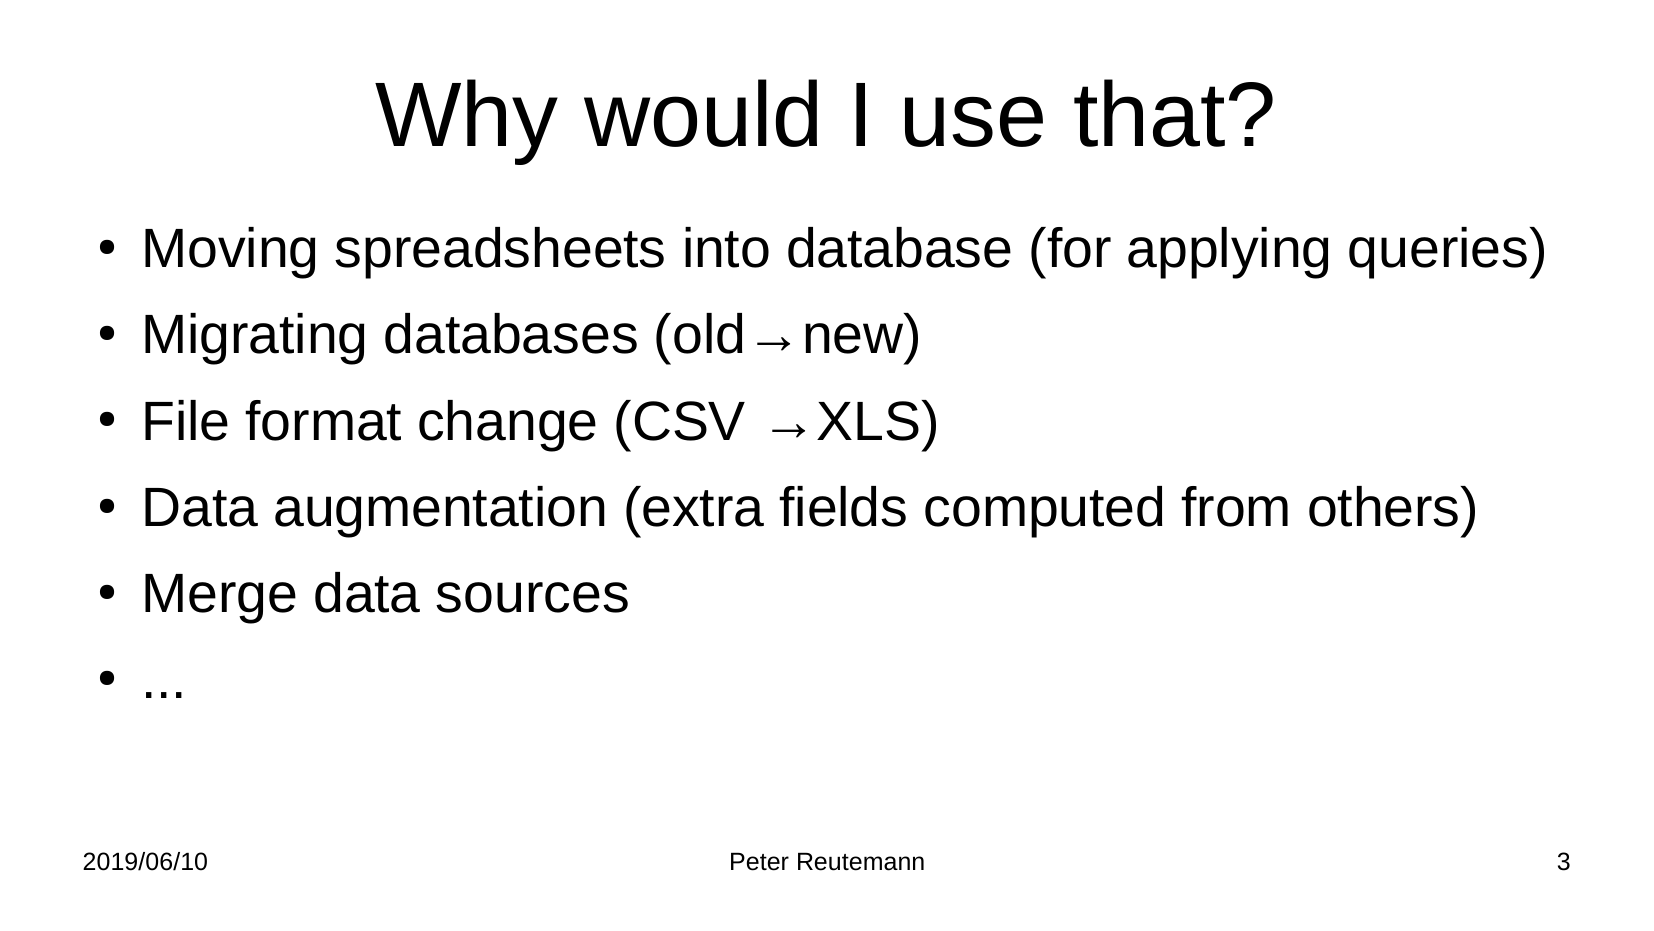

# Why would I use that?
Moving spreadsheets into database (for applying queries)
Migrating databases (old→new)
File format change (CSV →XLS)
Data augmentation (extra fields computed from others)
Merge data sources
...
2019/06/10
Peter Reutemann
3